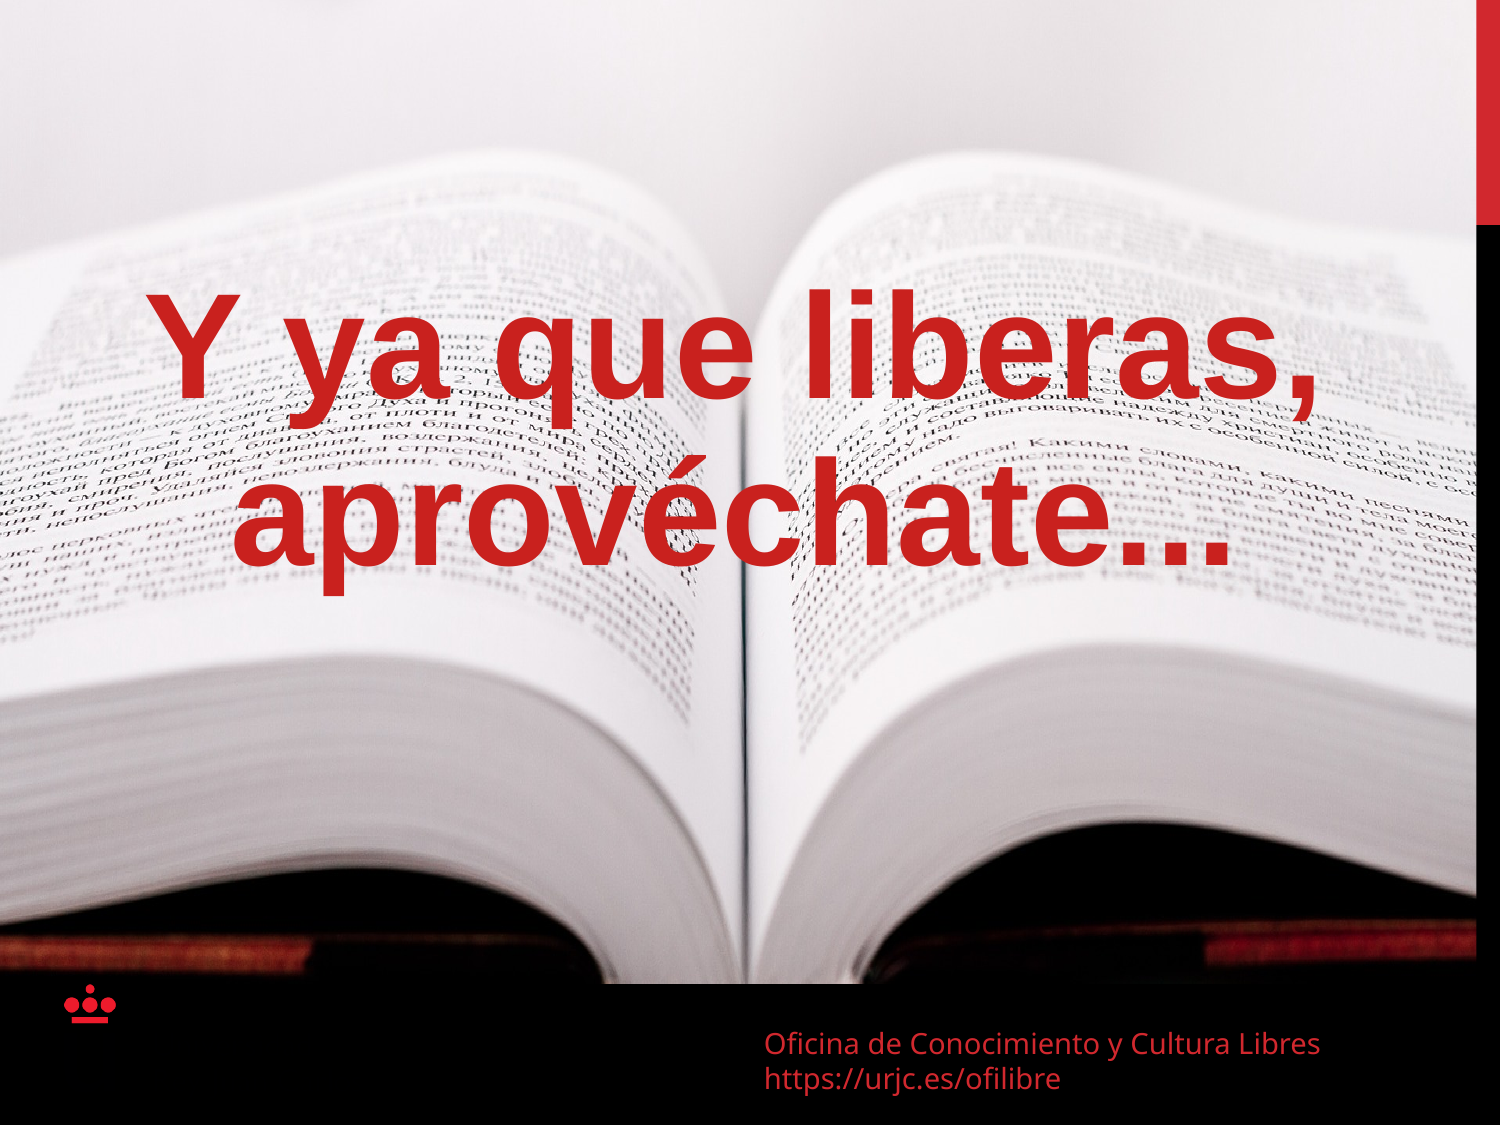

#
Y ya que liberas, aprovéchate...
Oficina de Conocimiento y Cultura Libres
https://urjc.es/ofilibre